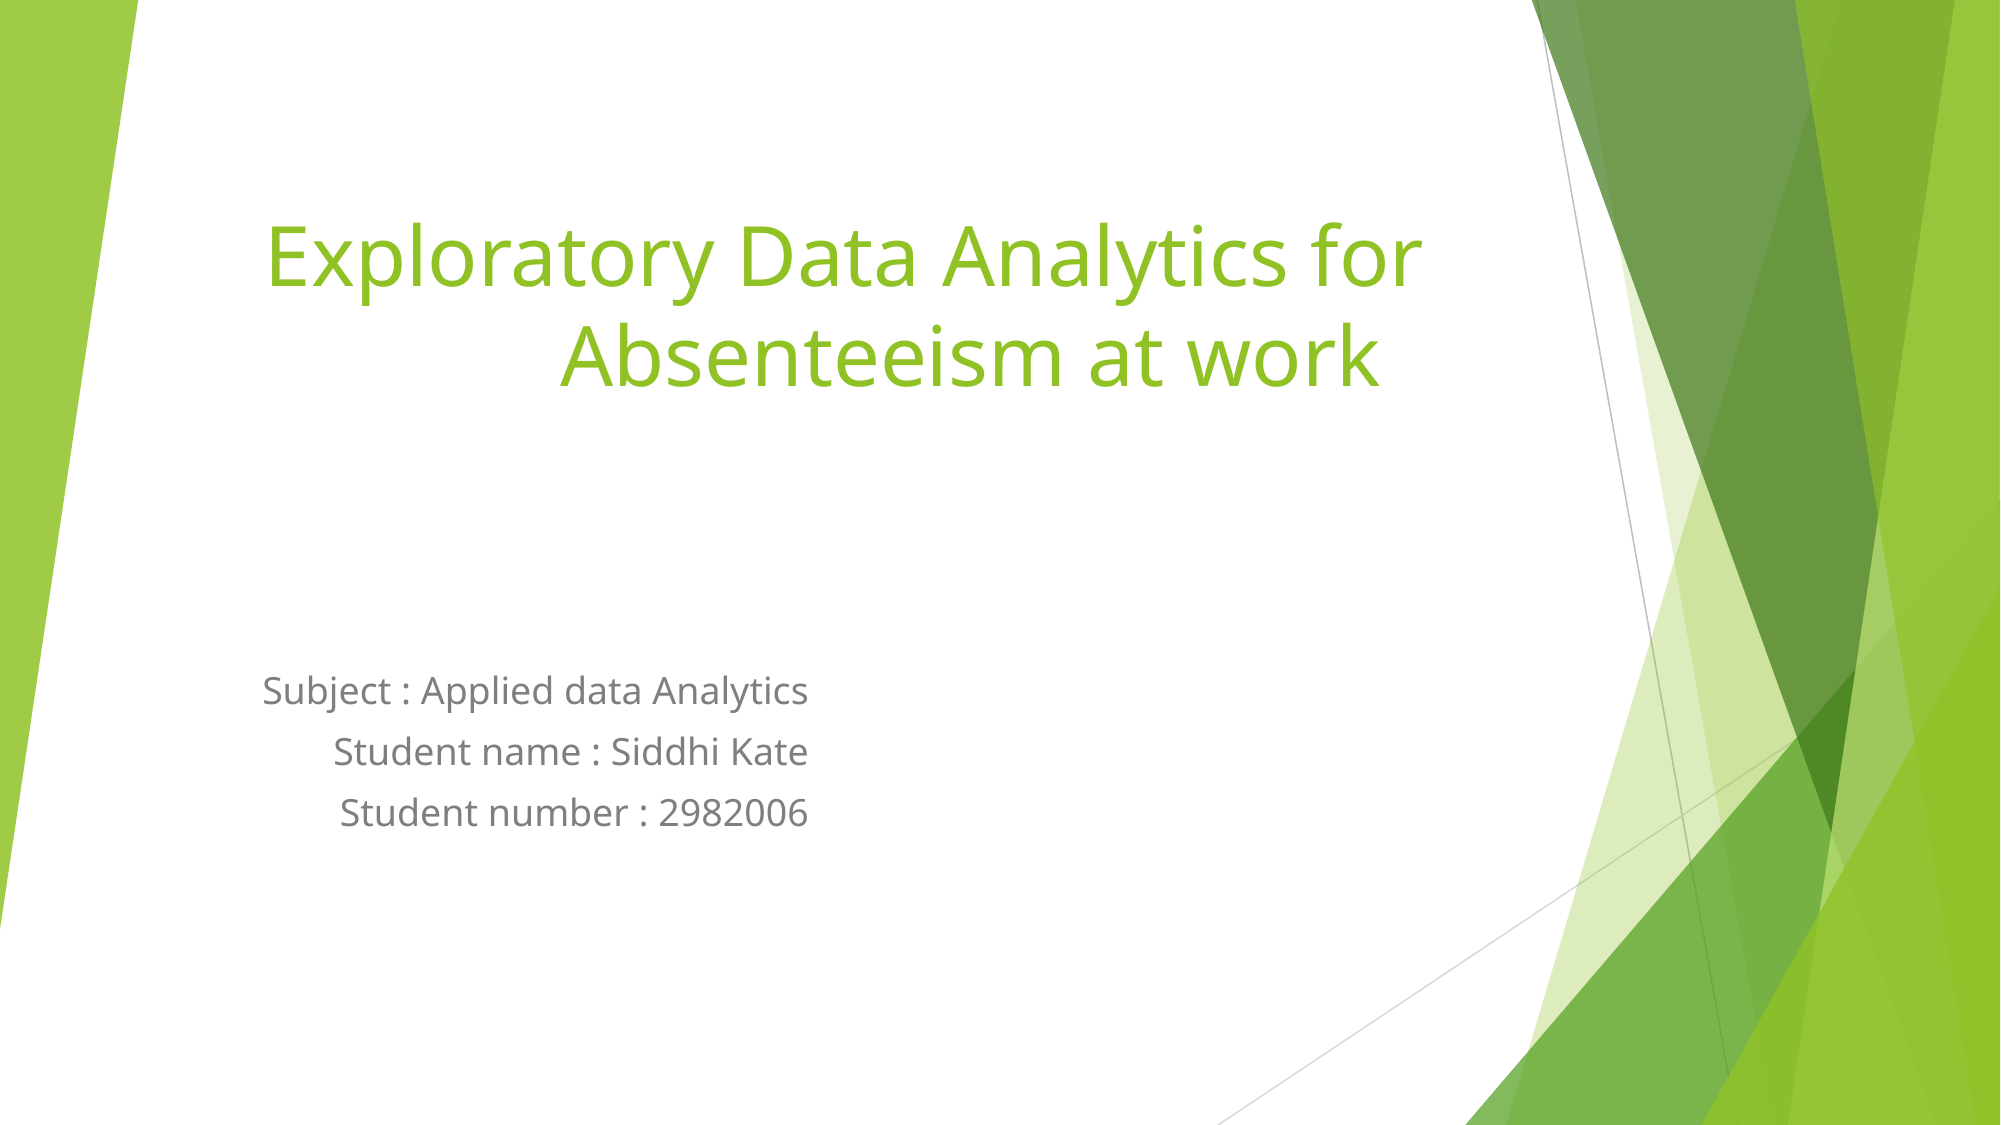

# Exploratory Data Analytics for Absenteeism at work
Subject : Applied data Analytics
Student name : Siddhi Kate
Student number : 2982006